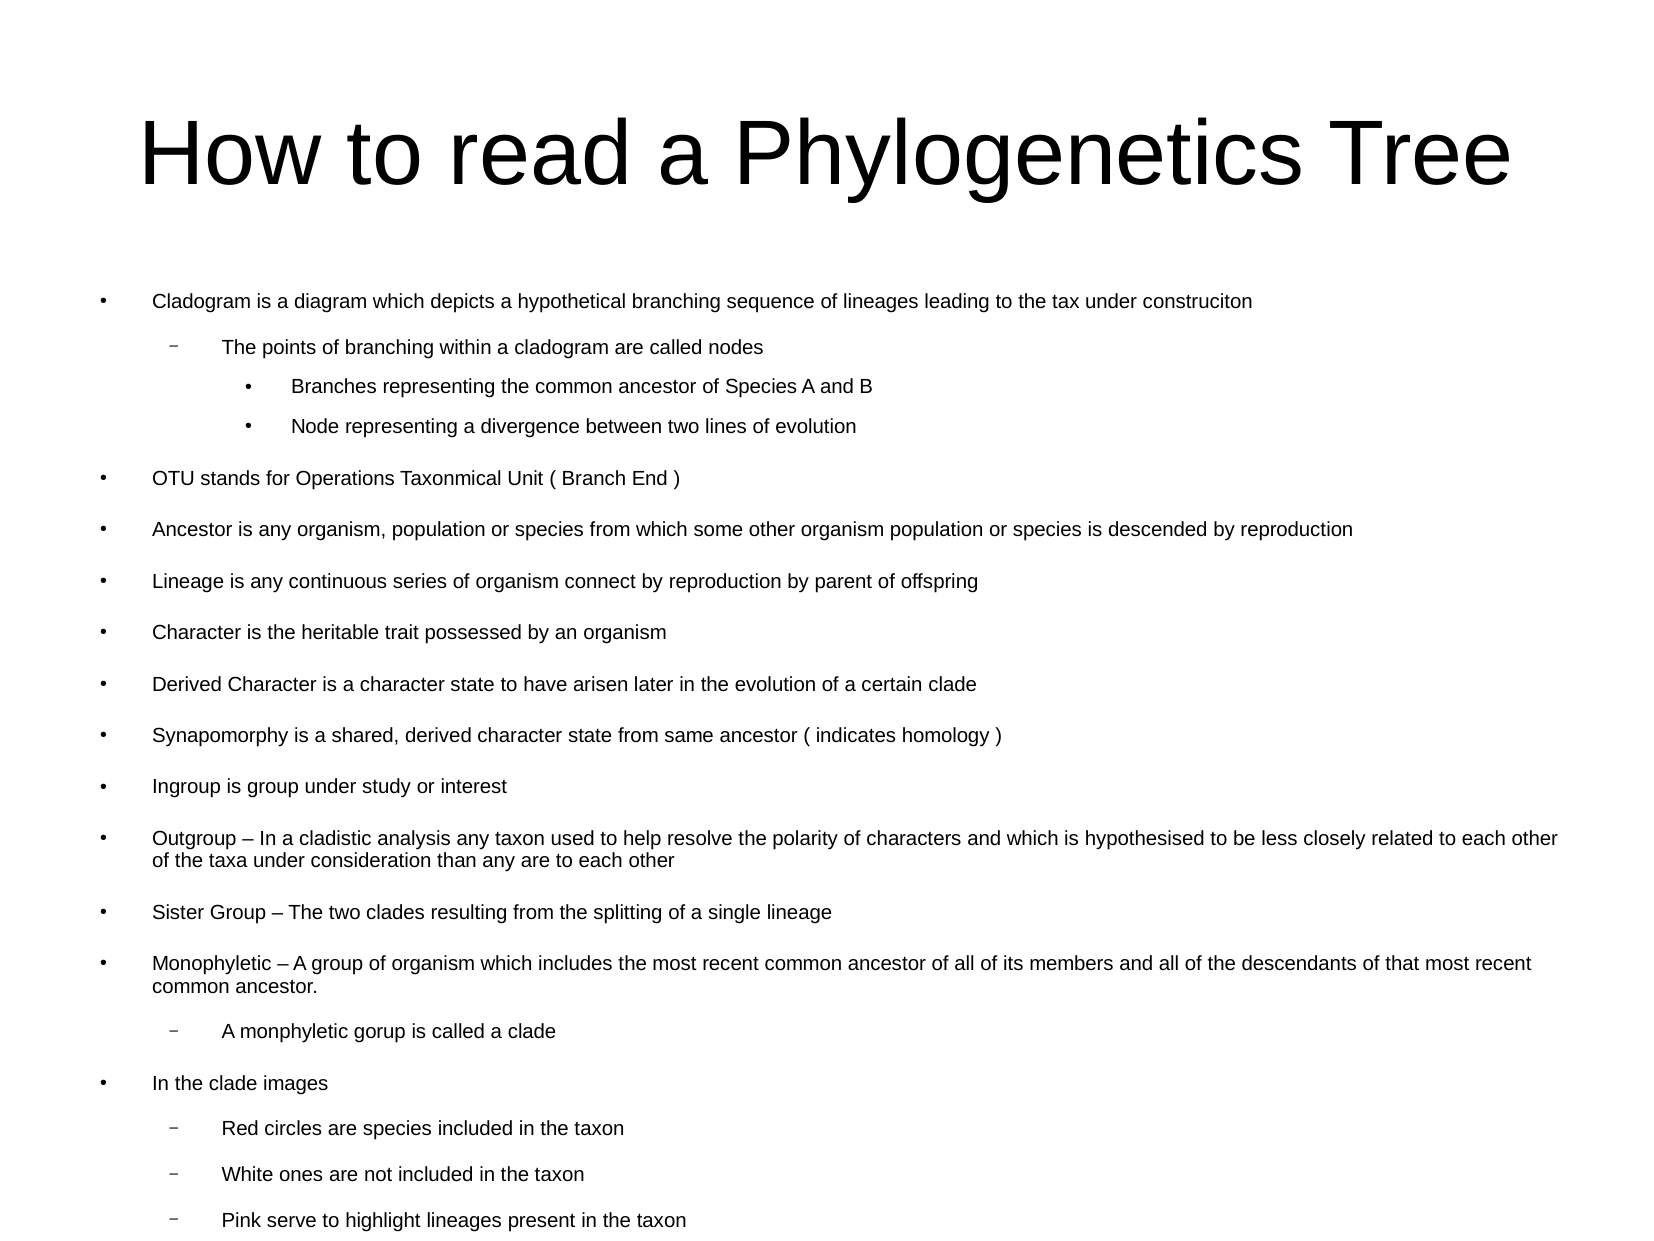

# How to read a Phylogenetics Tree
Cladogram is a diagram which depicts a hypothetical branching sequence of lineages leading to the tax under construciton
The points of branching within a cladogram are called nodes
Branches representing the common ancestor of Species A and B
Node representing a divergence between two lines of evolution
OTU stands for Operations Taxonmical Unit ( Branch End )
Ancestor is any organism, population or species from which some other organism population or species is descended by reproduction
Lineage is any continuous series of organism connect by reproduction by parent of offspring
Character is the heritable trait possessed by an organism
Derived Character is a character state to have arisen later in the evolution of a certain clade
Synapomorphy is a shared, derived character state from same ancestor ( indicates homology )
Ingroup is group under study or interest
Outgroup – In a cladistic analysis any taxon used to help resolve the polarity of characters and which is hypothesised to be less closely related to each other of the taxa under consideration than any are to each other
Sister Group – The two clades resulting from the splitting of a single lineage
Monophyletic – A group of organism which includes the most recent common ancestor of all of its members and all of the descendants of that most recent common ancestor.
A monphyletic gorup is called a clade
In the clade images
Red circles are species included in the taxon
White ones are not included in the taxon
Pink serve to highlight lineages present in the taxon